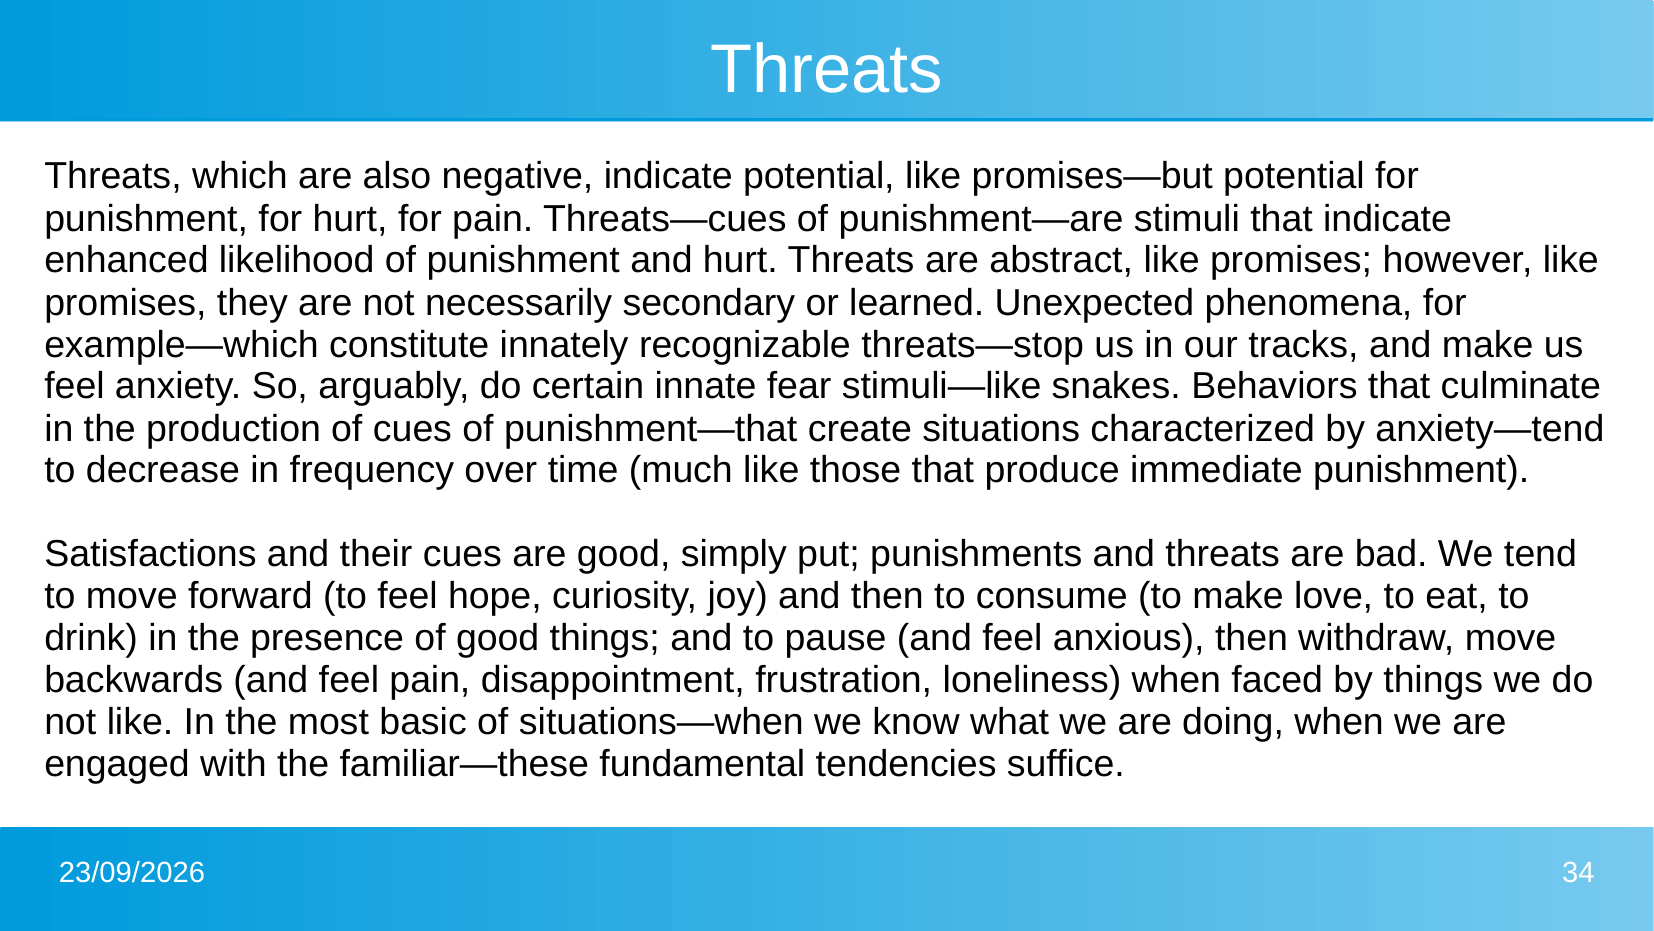

# Threats
Threats, which are also negative, indicate potential, like promises—but potential for punishment, for hurt, for pain. Threats—cues of punishment—are stimuli that indicate enhanced likelihood of punishment and hurt. Threats are abstract, like promises; however, like promises, they are not necessarily secondary or learned. Unexpected phenomena, for example—which constitute innately recognizable threats—stop us in our tracks, and make us feel anxiety. So, arguably, do certain innate fear stimuli—like snakes. Behaviors that culminate in the production of cues of punishment—that create situations characterized by anxiety—tend to decrease in frequency over time (much like those that produce immediate punishment).
Satisfactions and their cues are good, simply put; punishments and threats are bad. We tend to move forward (to feel hope, curiosity, joy) and then to consume (to make love, to eat, to drink) in the presence of good things; and to pause (and feel anxious), then withdraw, move backwards (and feel pain, disappointment, frustration, loneliness) when faced by things we do not like. In the most basic of situations—when we know what we are doing, when we are engaged with the familiar—these fundamental tendencies suffice.
34